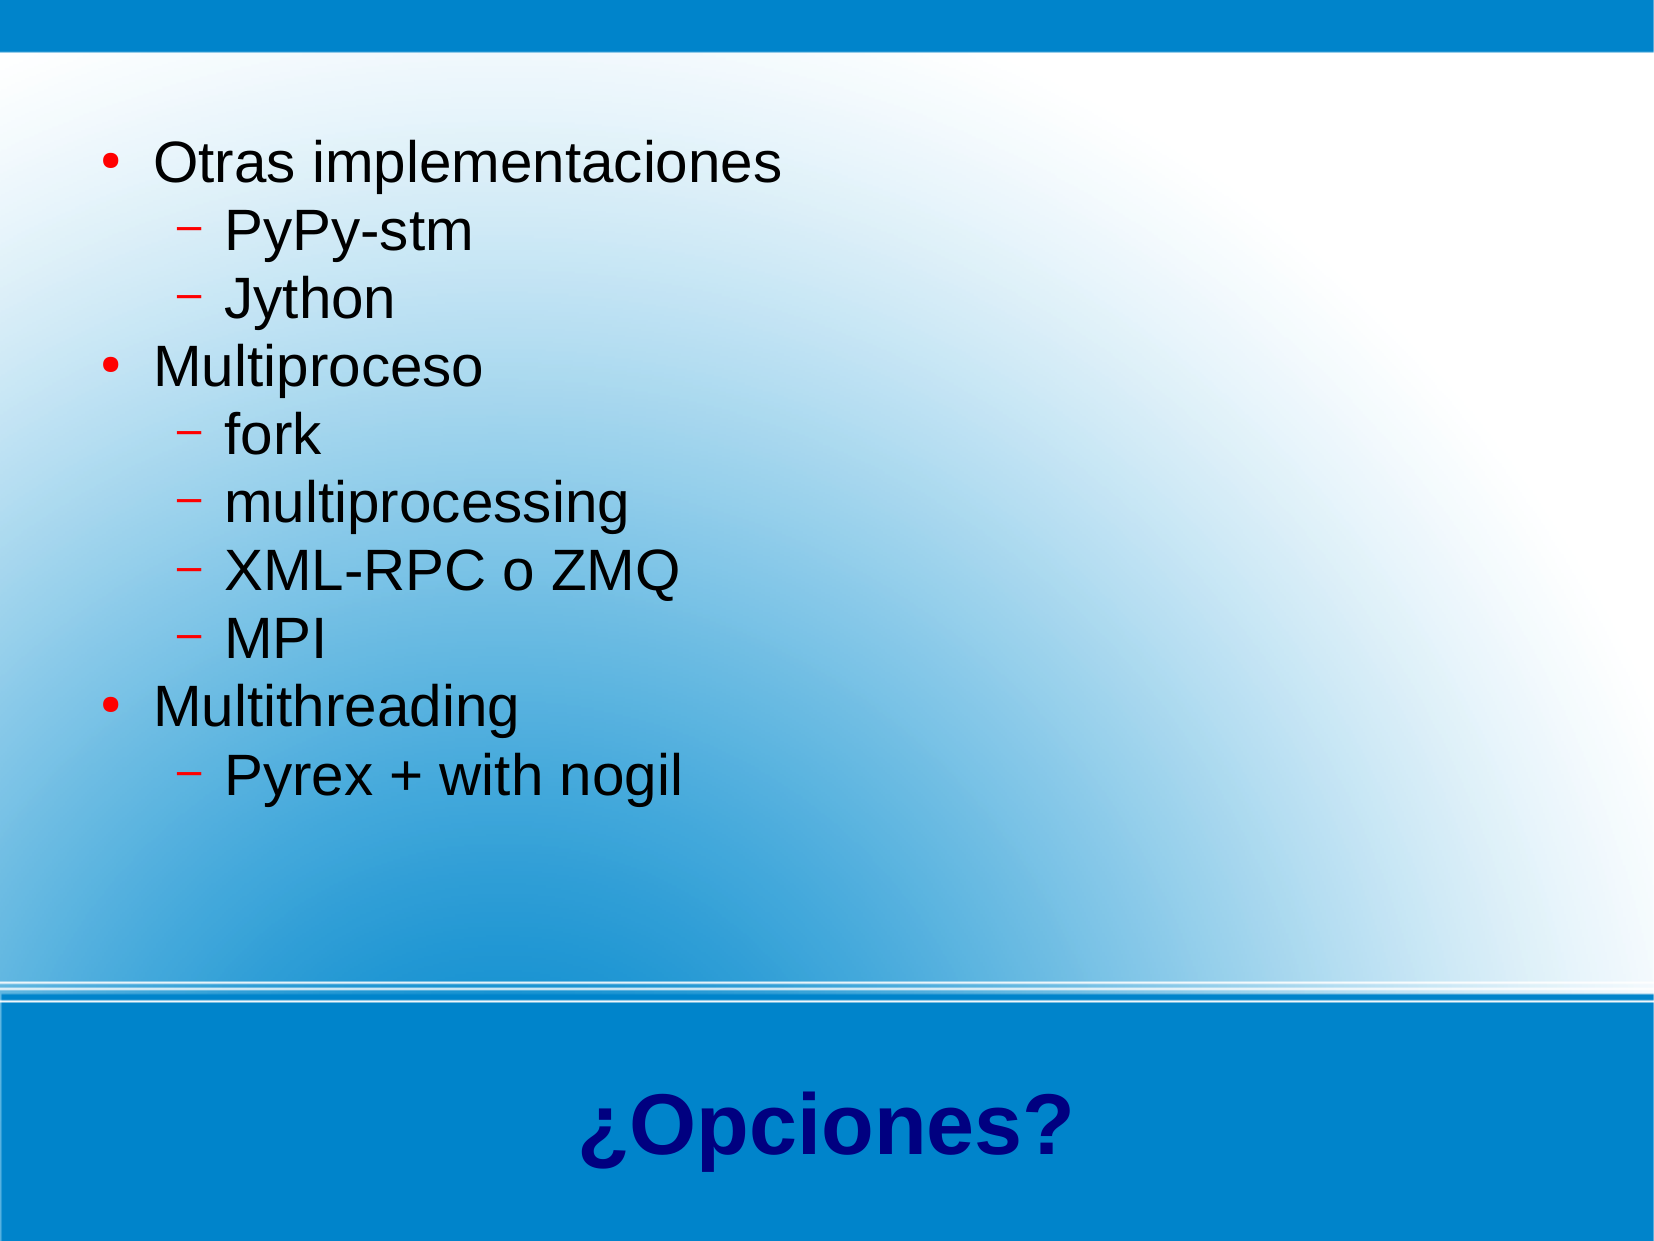

Otras implementaciones
PyPy-stm
Jython
Multiproceso
fork
multiprocessing
XML-RPC o ZMQ
MPI
Multithreading
Pyrex + with nogil
# ¿Opciones?